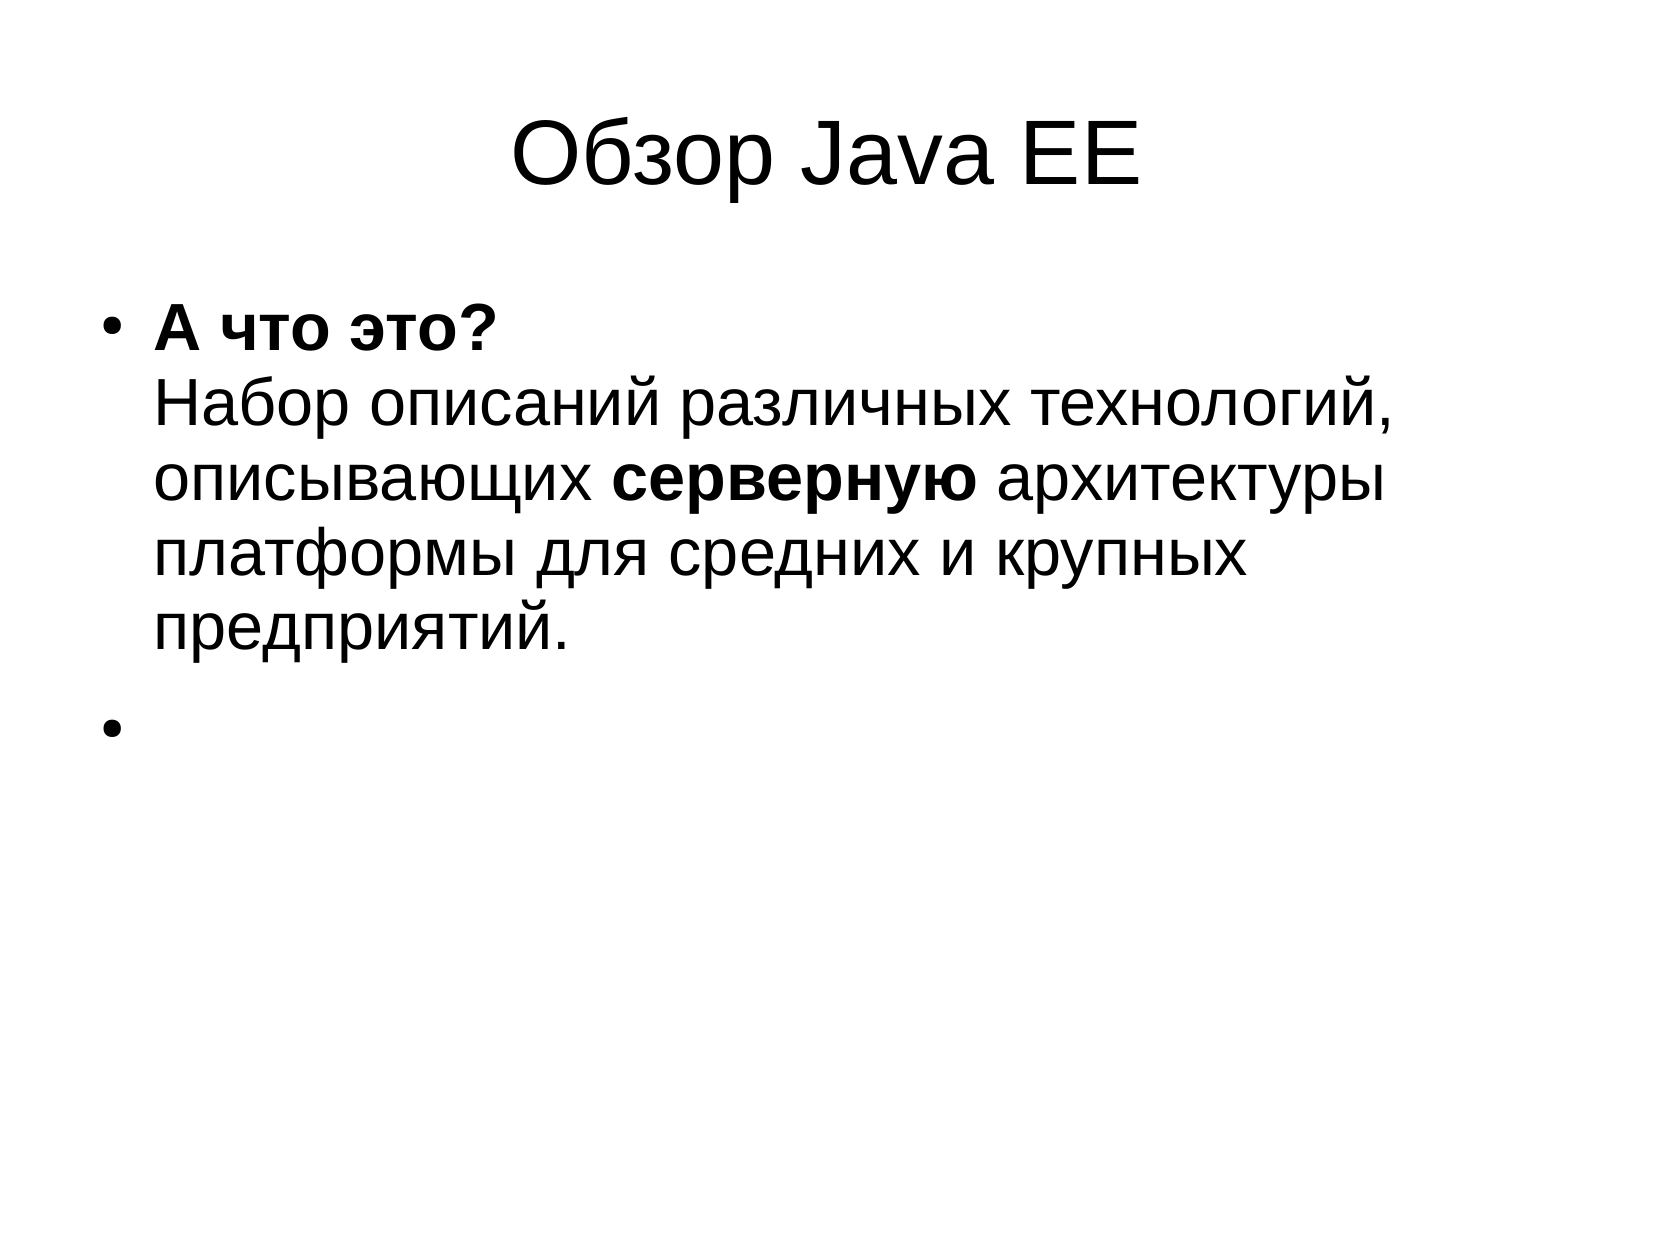

# Обзор Java EE
А что это?
Набор описаний различных технологий,
описывающих серверную архитектуры платформы для средних и крупных предприятий.